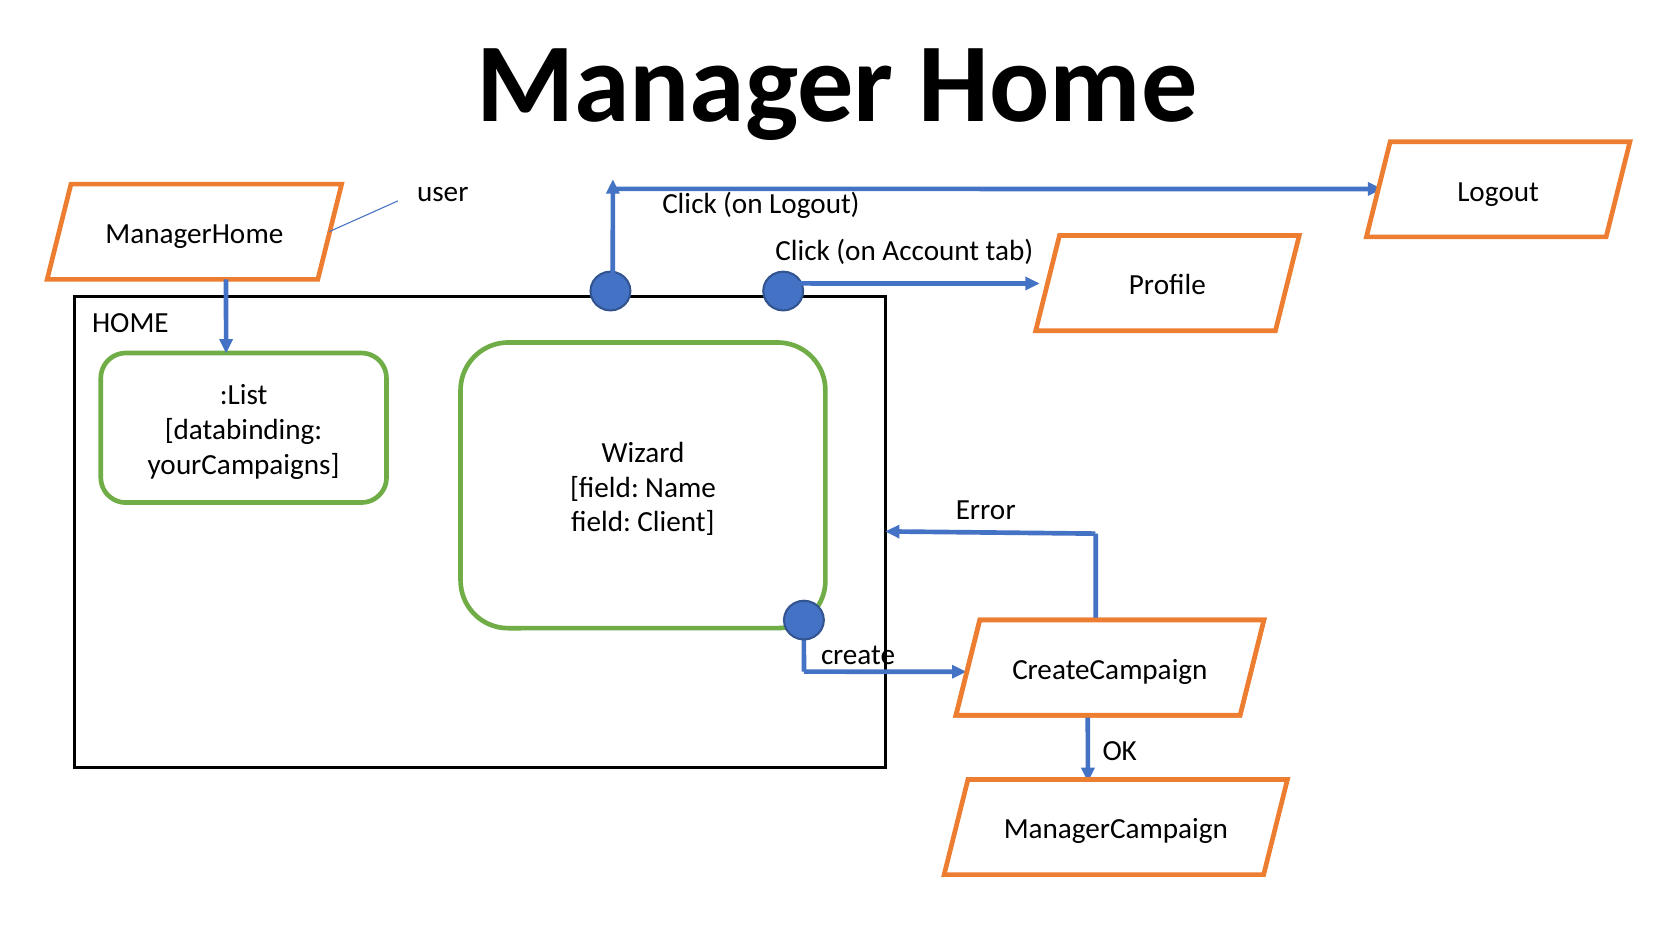

# Manager Home
Logout
user
Click (on Logout)
ManagerHome
Click (on Account tab)
Profile
HOME
Wizard
[field: Name
field: Client]
:List
[databinding: yourCampaigns]
Error
CreateCampaign
CreateCampaign
create
OK
ManagerCampaign